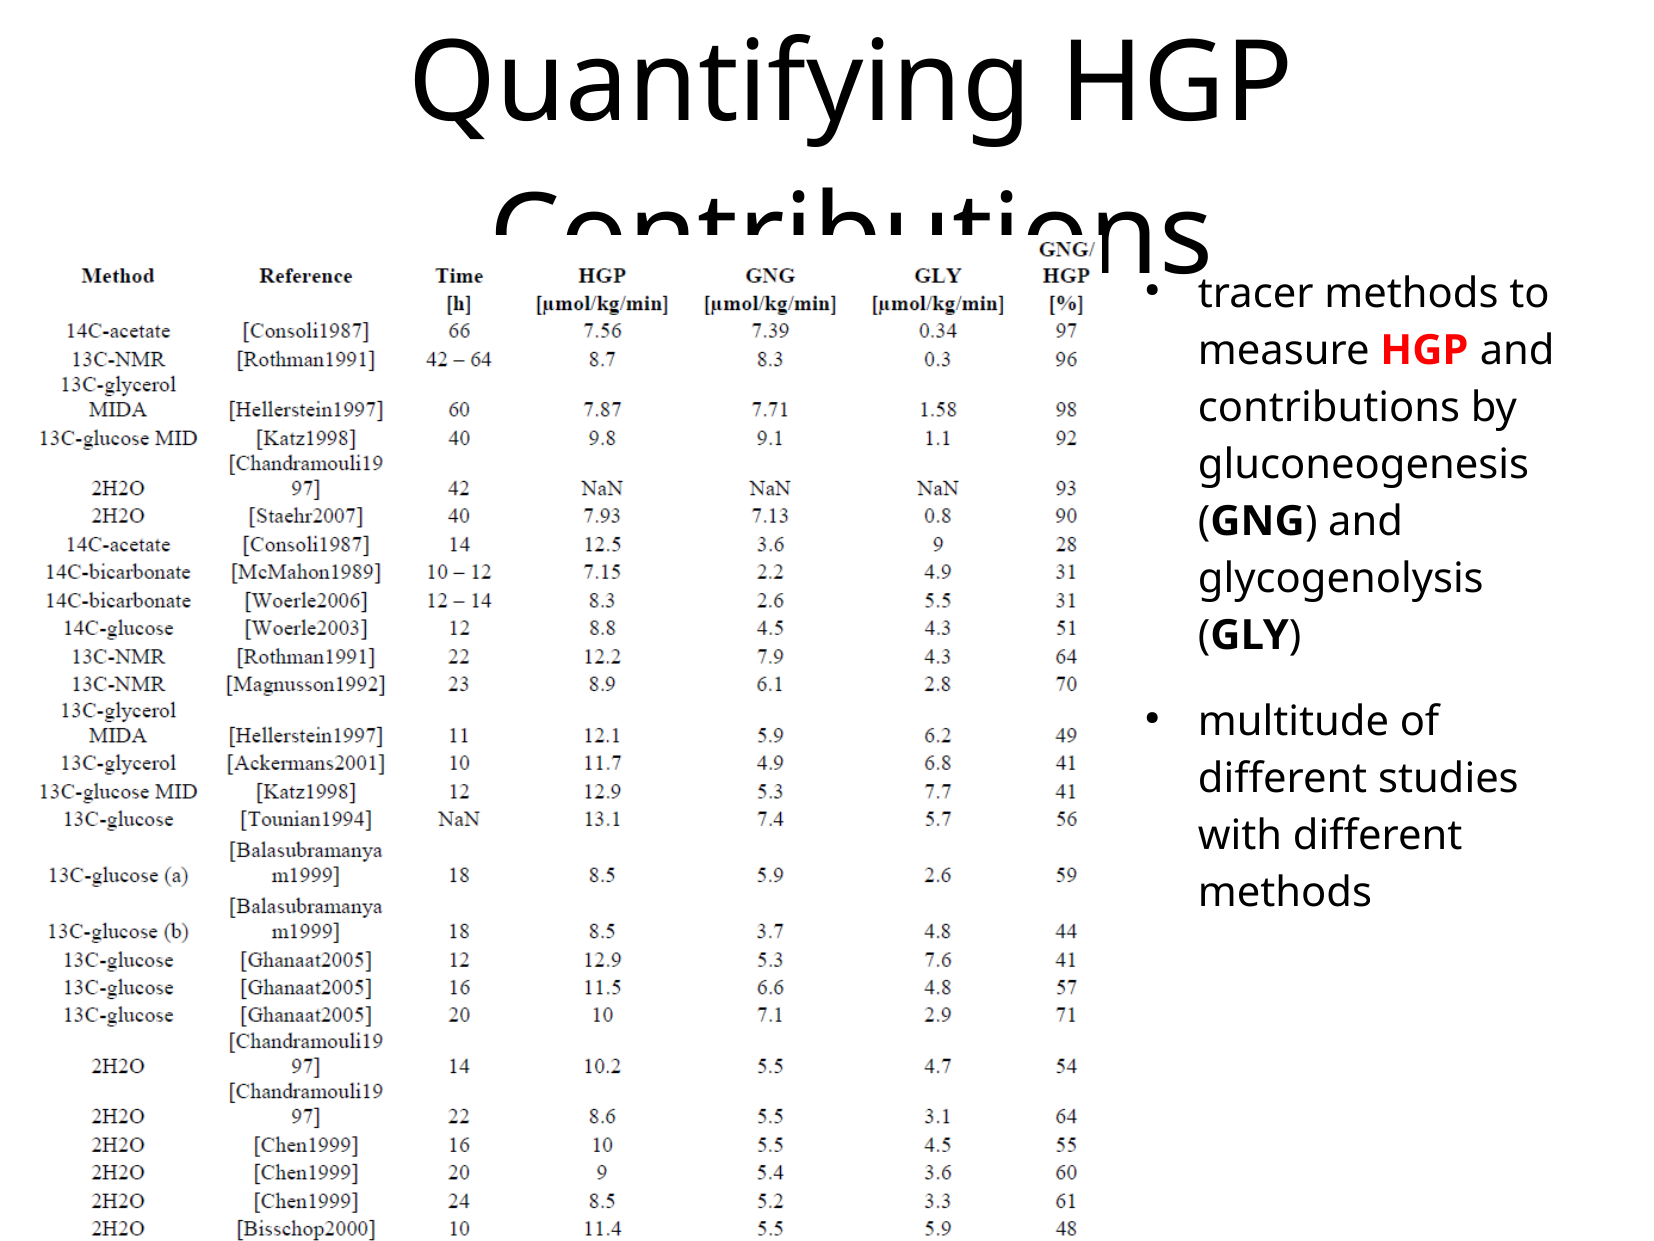

# Quantifying HGP Contributions
tracer methods to measure HGP and contributions by gluconeogenesis (GNG) and glycogenolysis (GLY)
multitude of different studies with different methods